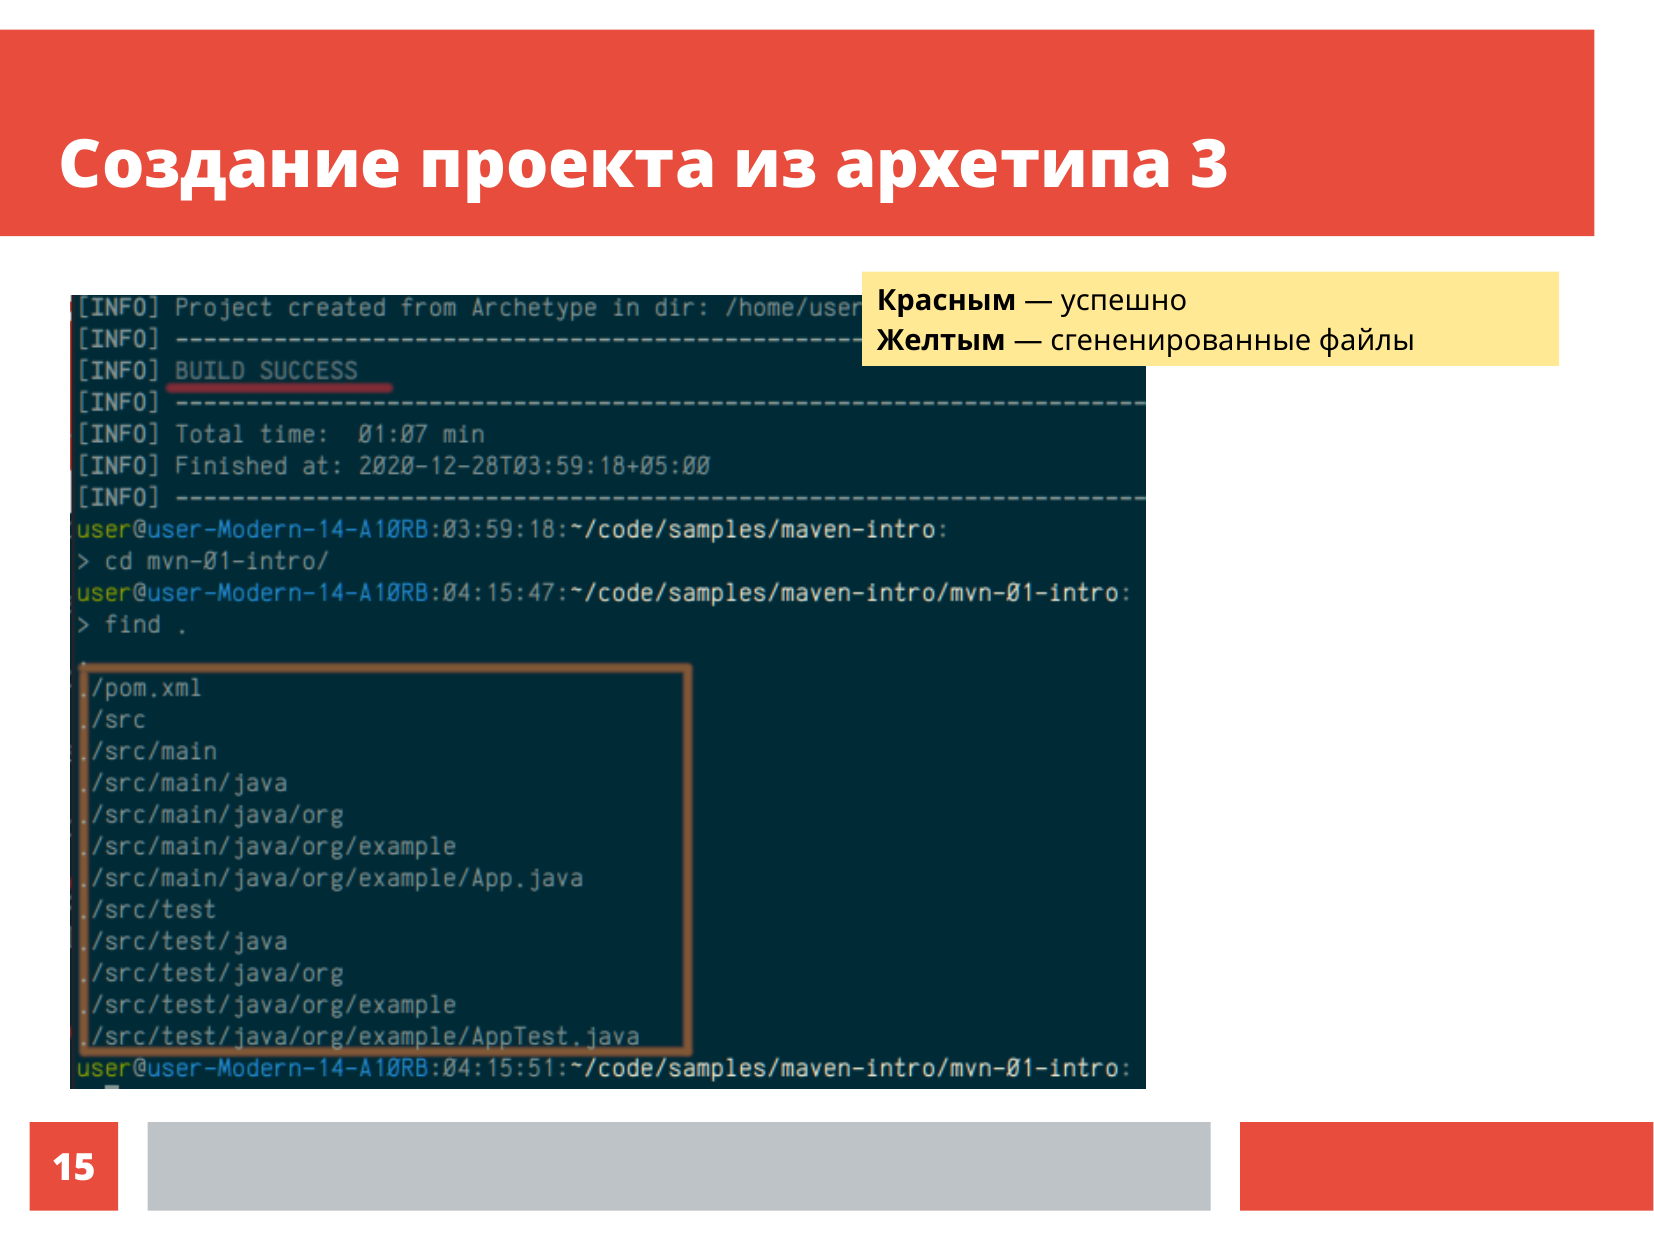

# Создание проекта из архетипа 3
Красным — успешно
Желтым — сгененированные файлы
15